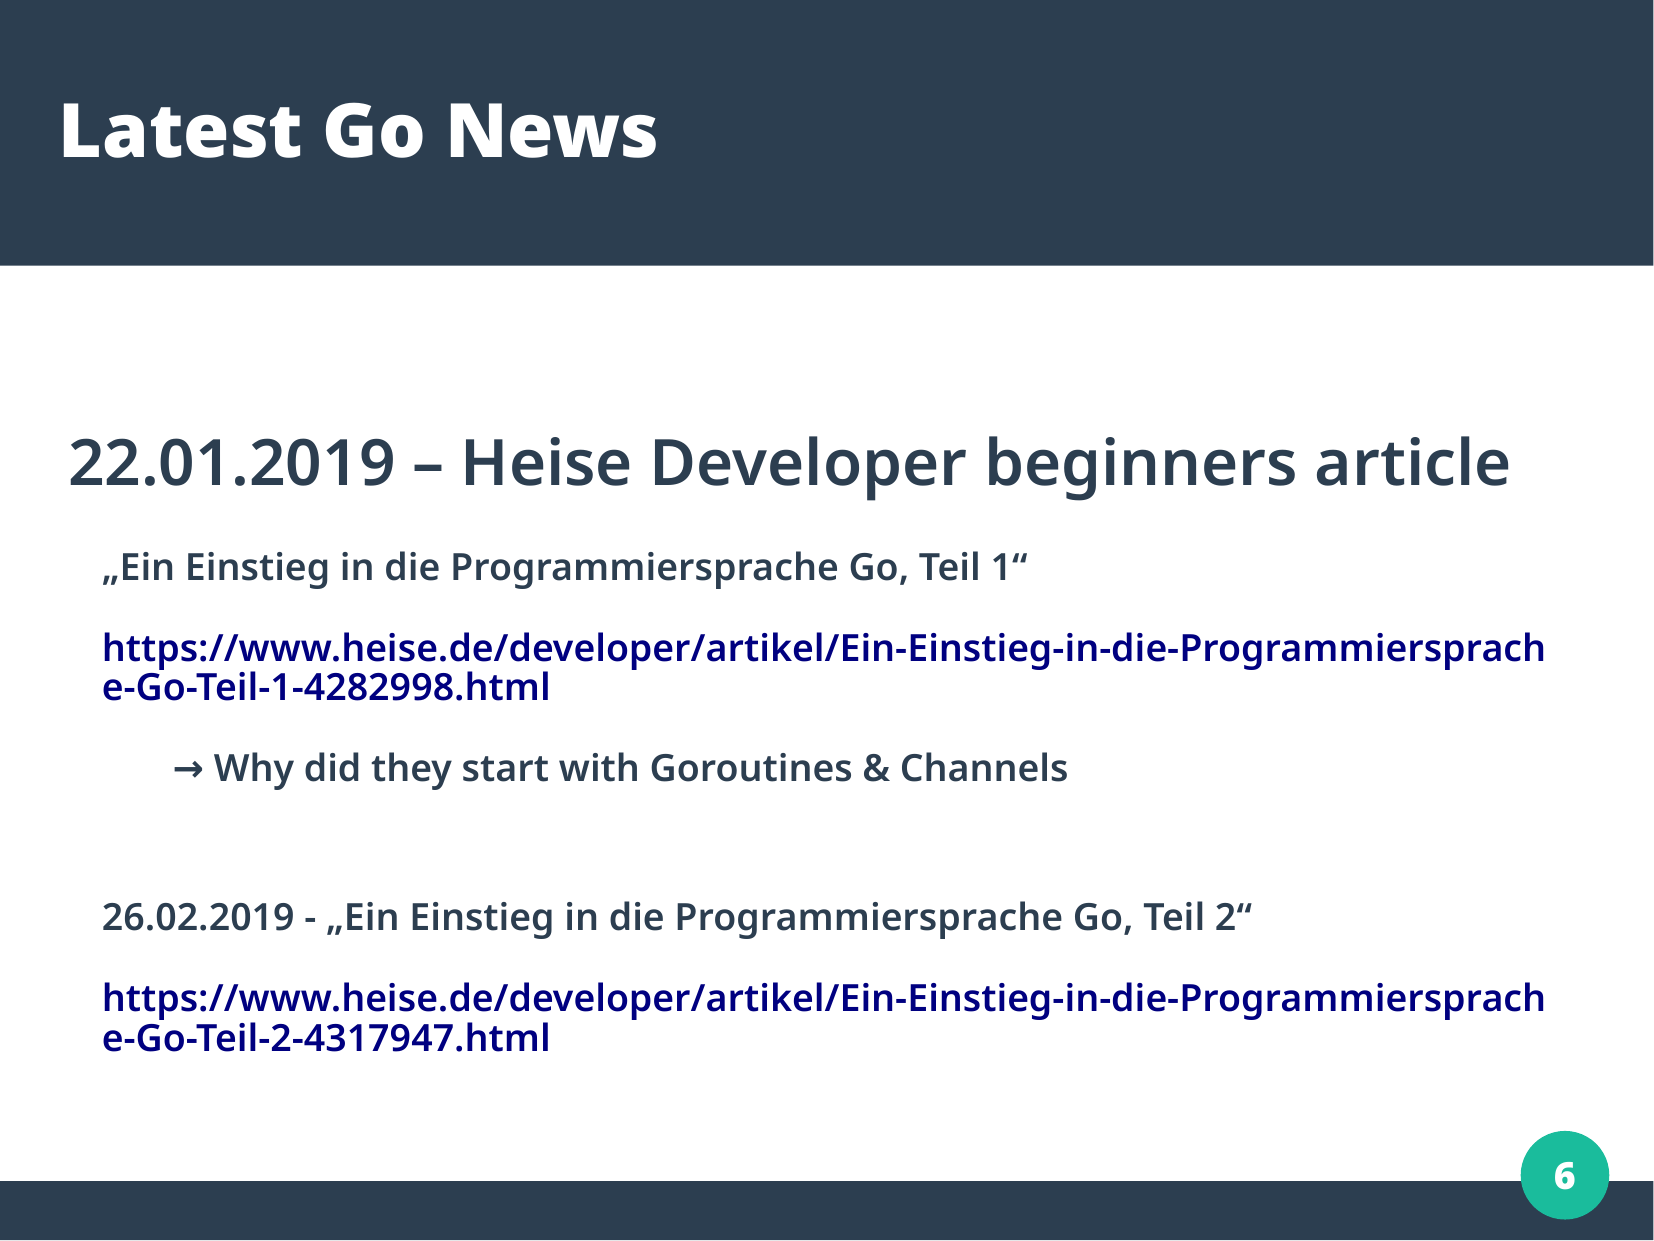

# Latest Go News
22.01.2019 – Heise Developer beginners article
„Ein Einstieg in die Programmiersprache Go, Teil 1“
https://www.heise.de/developer/artikel/Ein-Einstieg-in-die-Programmiersprache-Go-Teil-1-4282998.html
→ Why did they start with Goroutines & Channels
26.02.2019 - „Ein Einstieg in die Programmiersprache Go, Teil 2“
https://www.heise.de/developer/artikel/Ein-Einstieg-in-die-Programmiersprache-Go-Teil-2-4317947.html
6